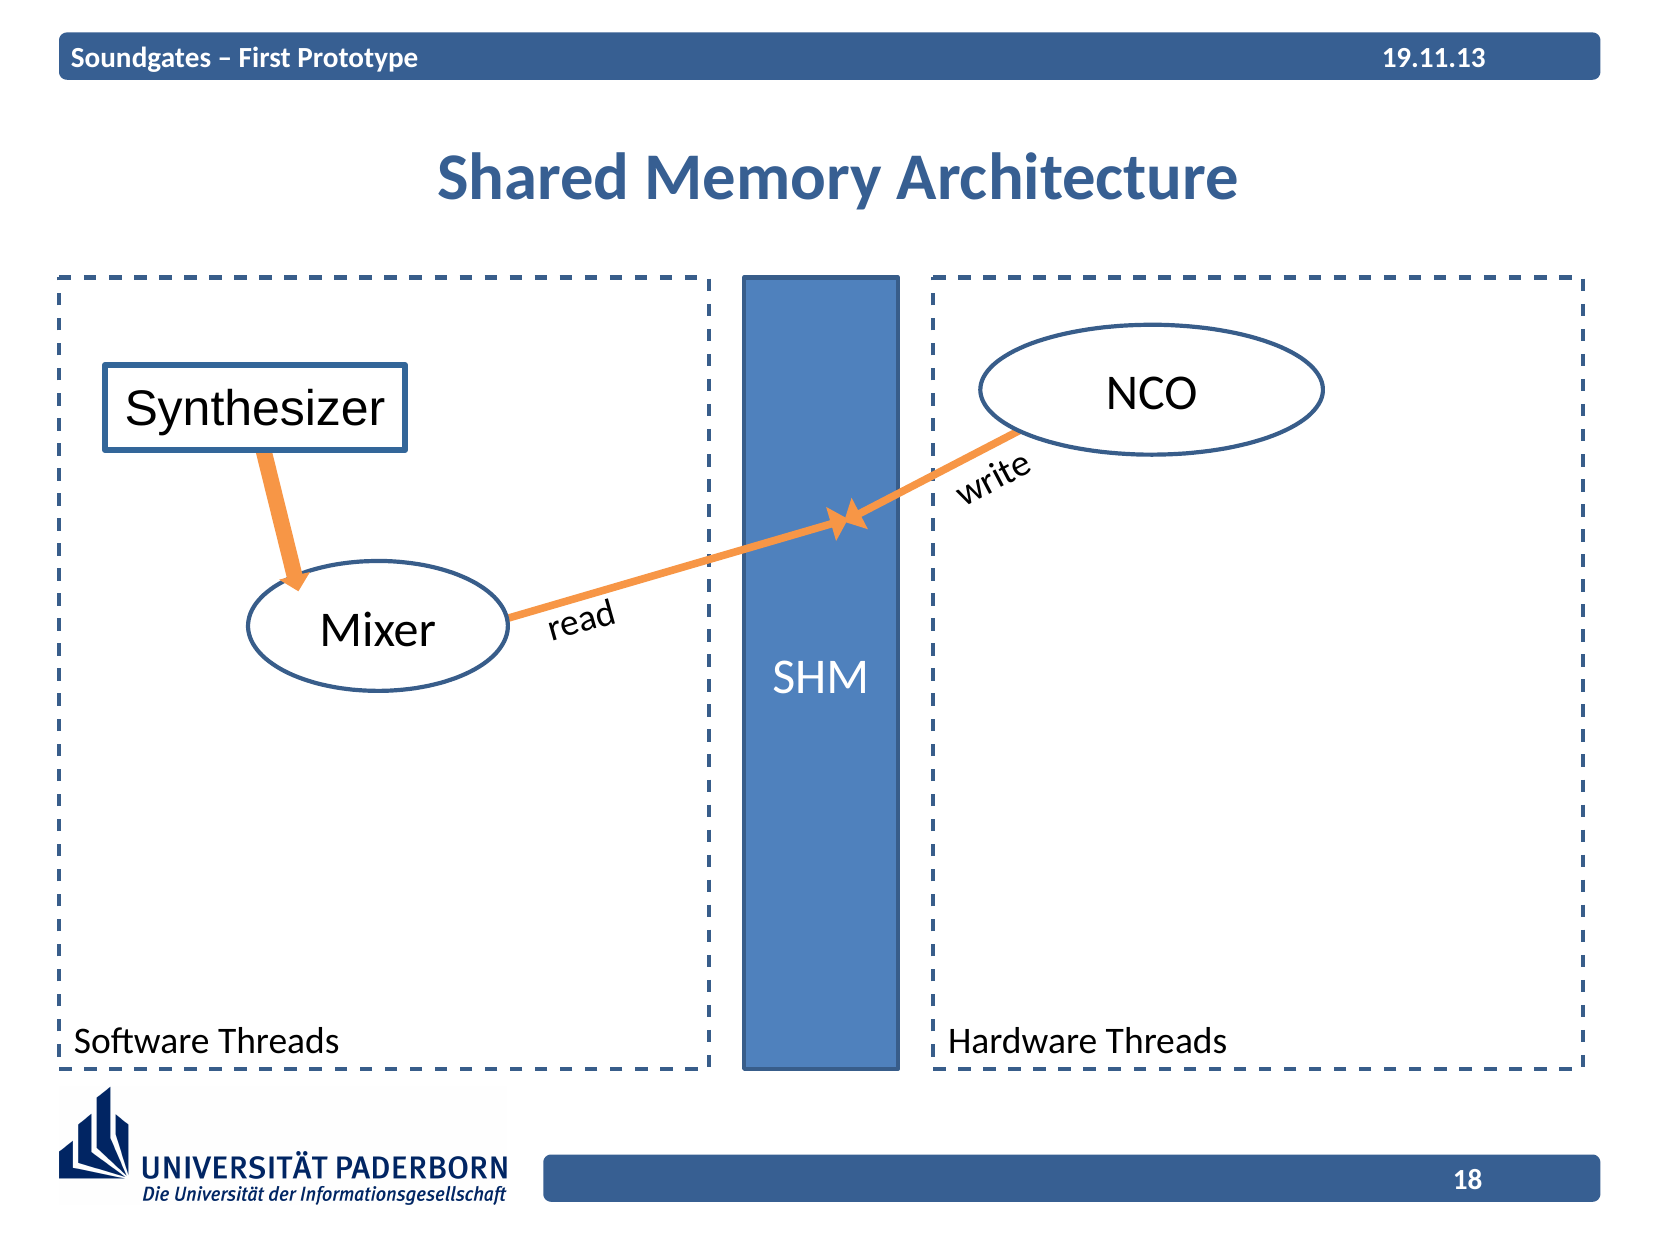

Soundgates – First Prototype
19.11.13
# Shared Memory Architecture
Software Threads
SHM
Hardware Threads
NCO
Synthesizer
write
Mixer
read